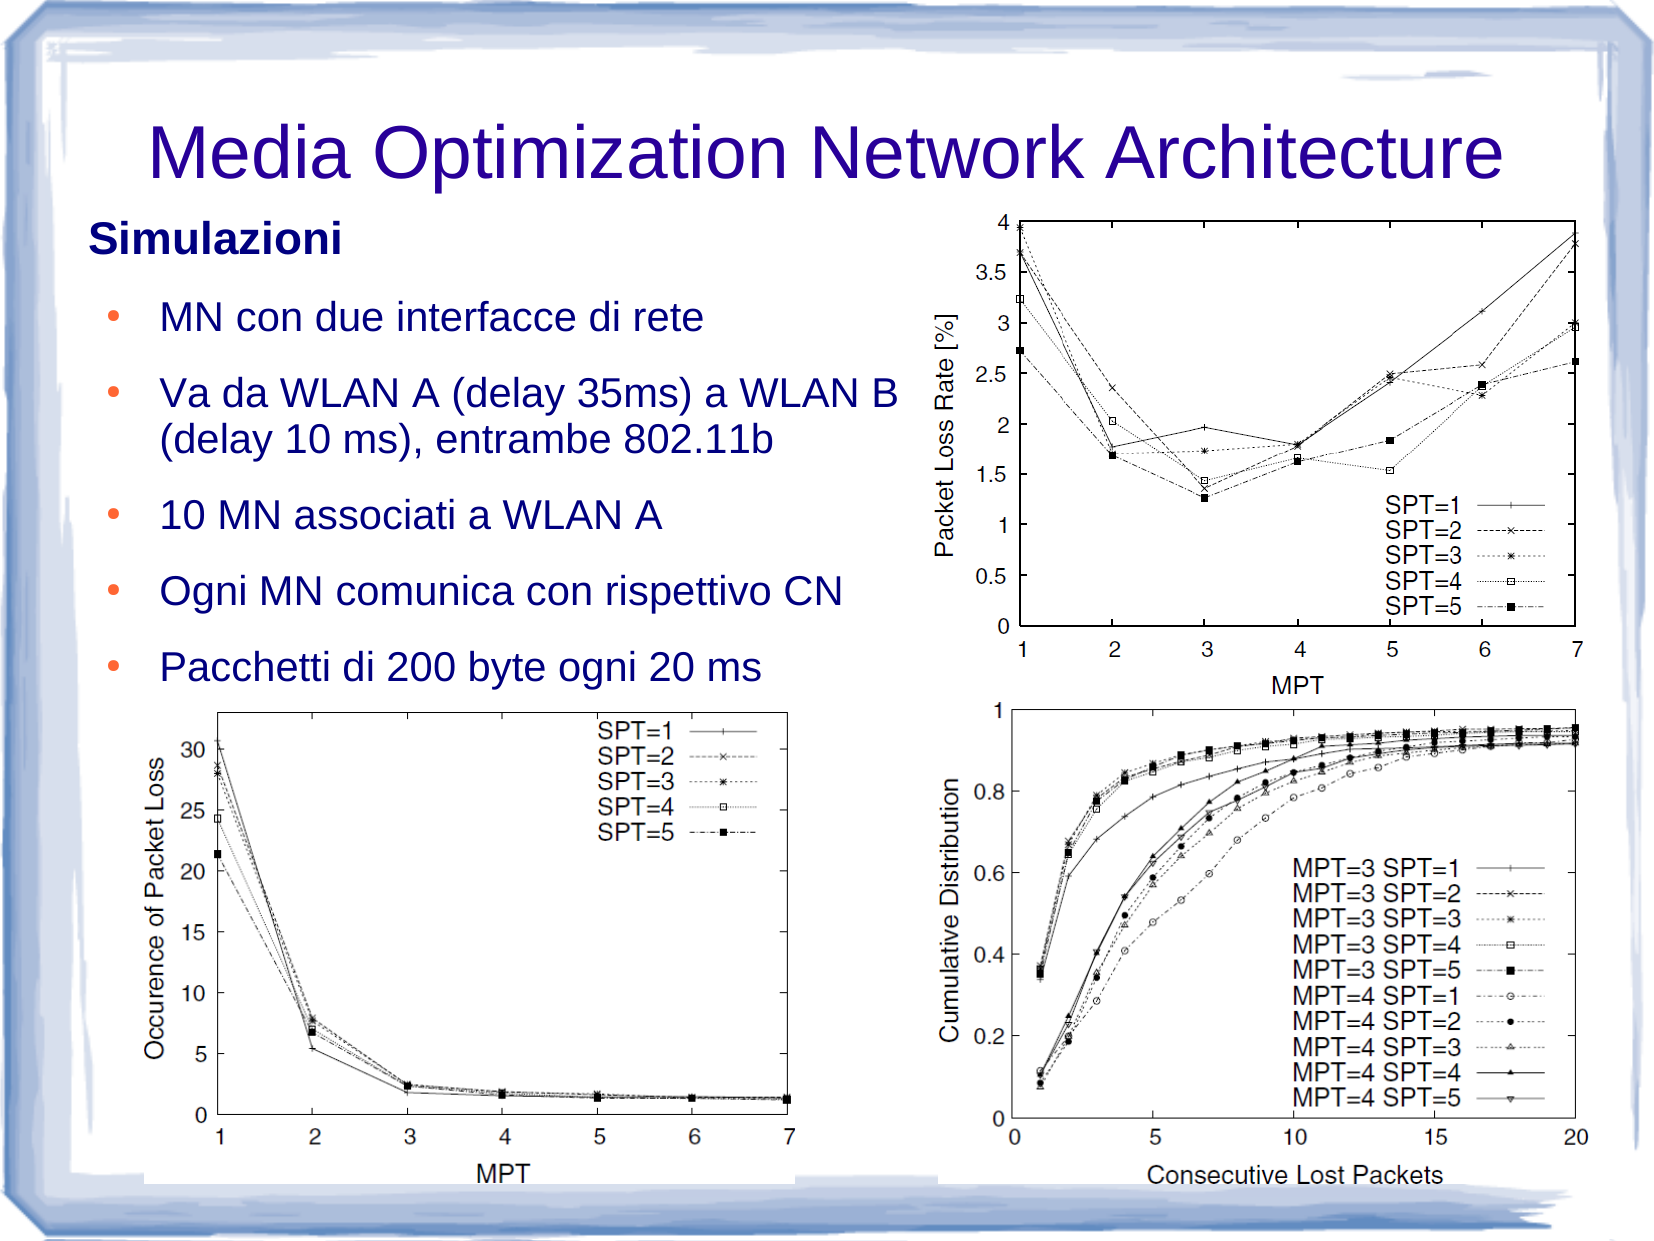

# Media Optimization Network Architecture
Simulazioni
MN con due interfacce di rete
Va da WLAN A (delay 35ms) a WLAN B (delay 10 ms), entrambe 802.11b
10 MN associati a WLAN A
Ogni MN comunica con rispettivo CN
Pacchetti di 200 byte ogni 20 ms